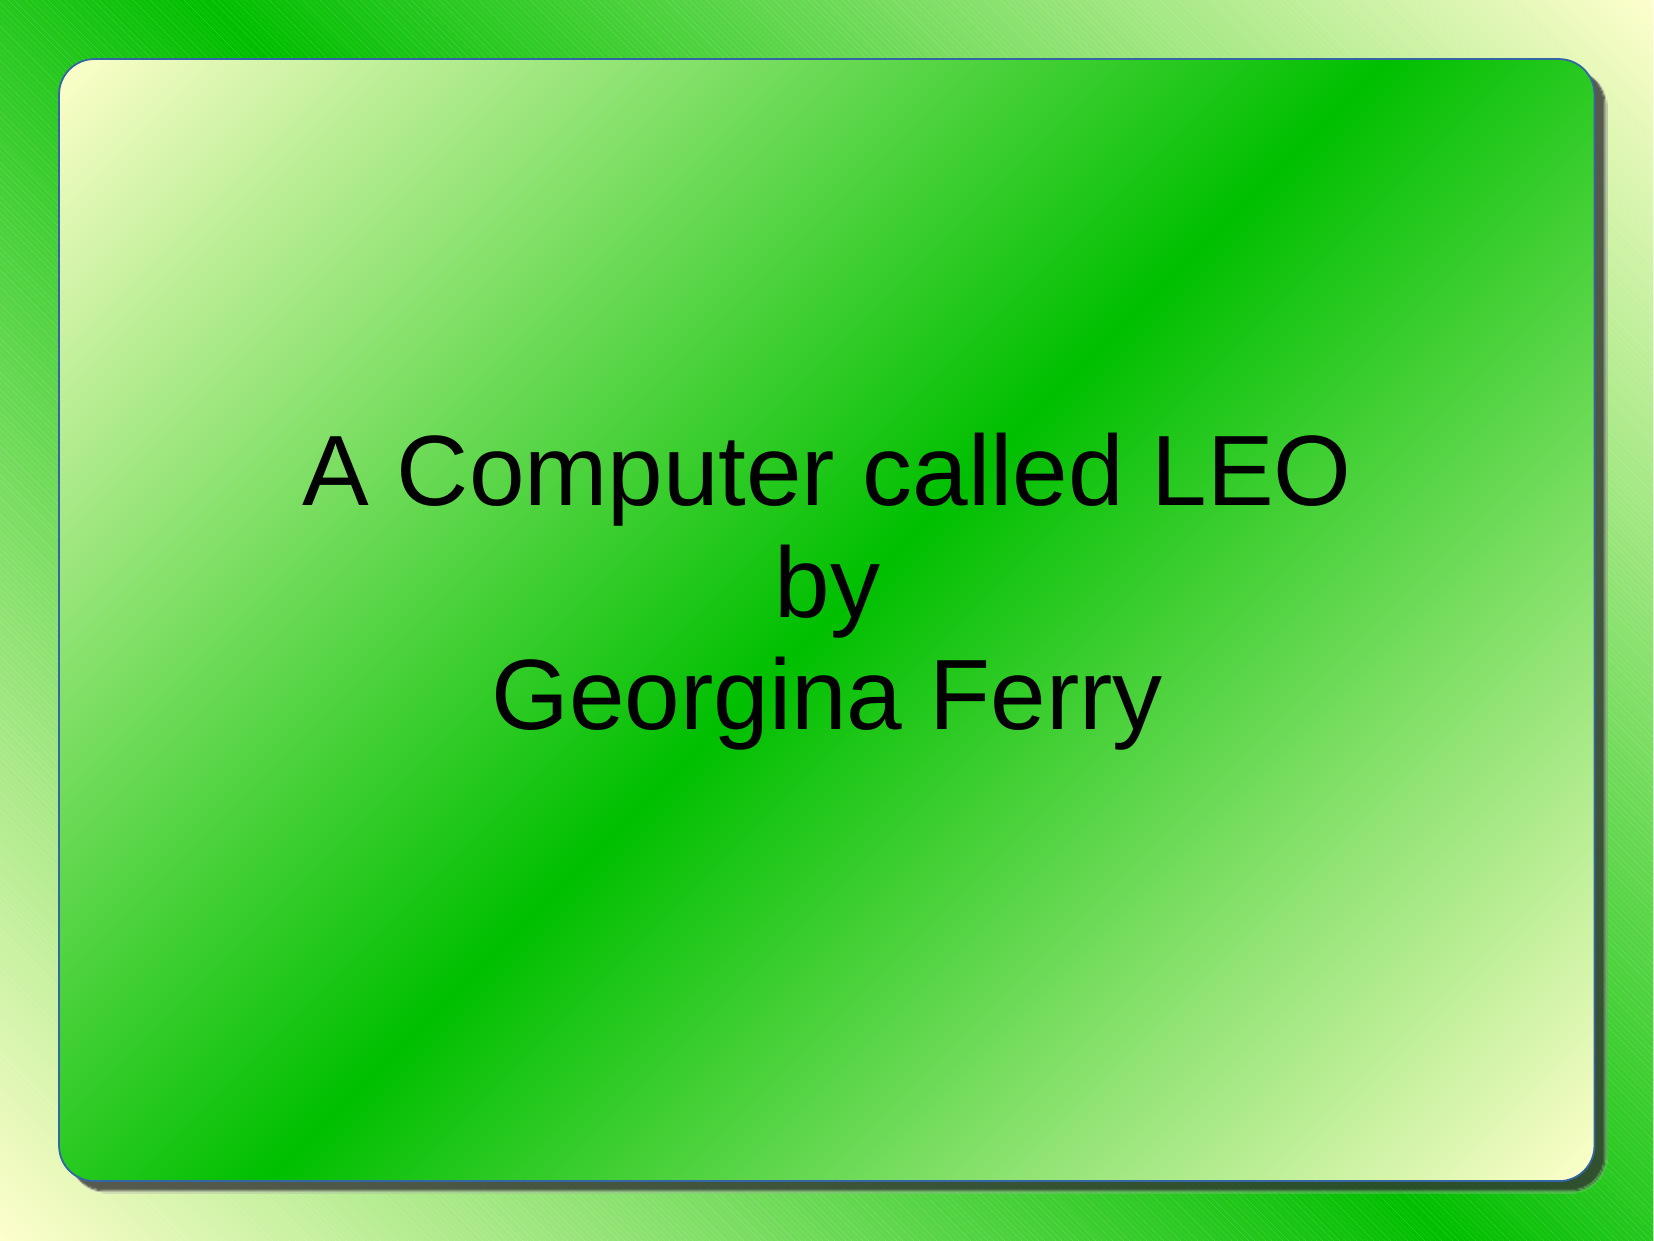

# A Computer called LEO
by
Georgina Ferry